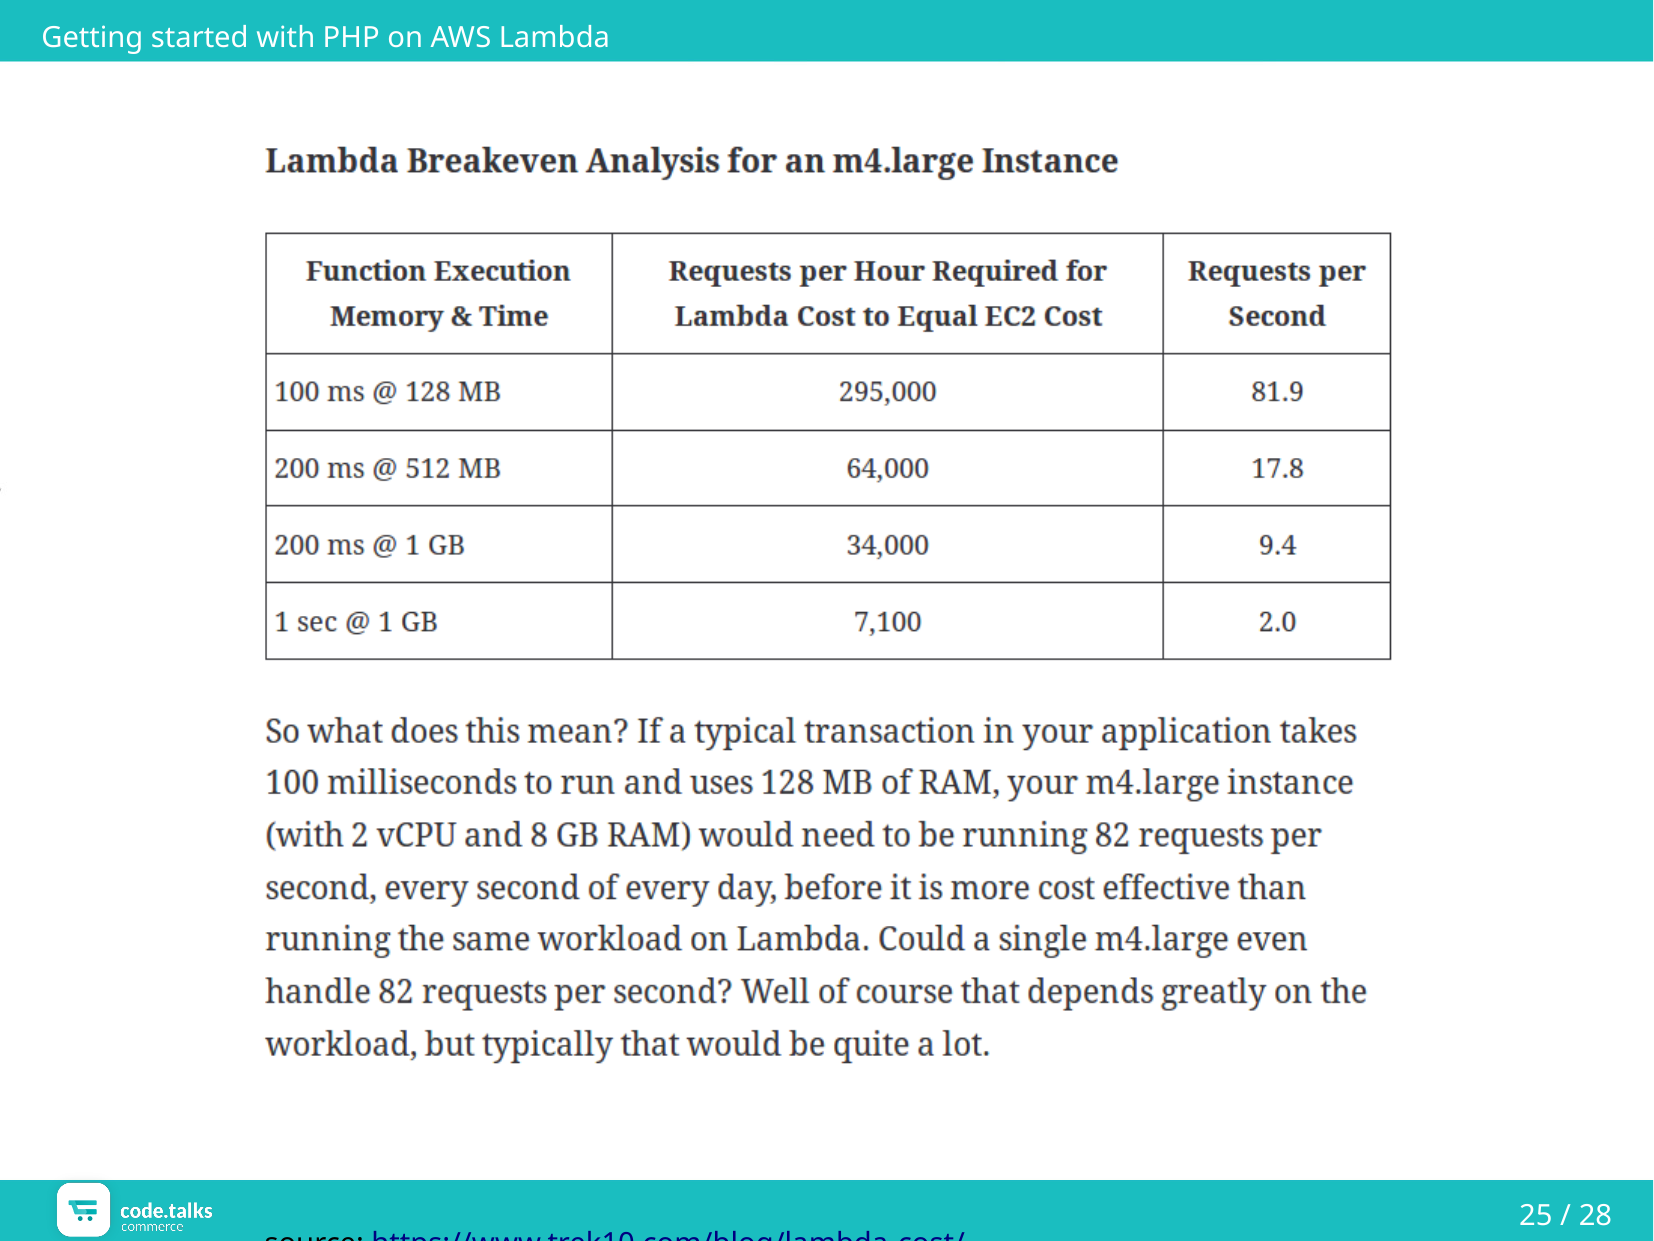

Getting started with PHP on AWS Lambda
# source: https://www.trek10.com/blog/lambda-cost/
25